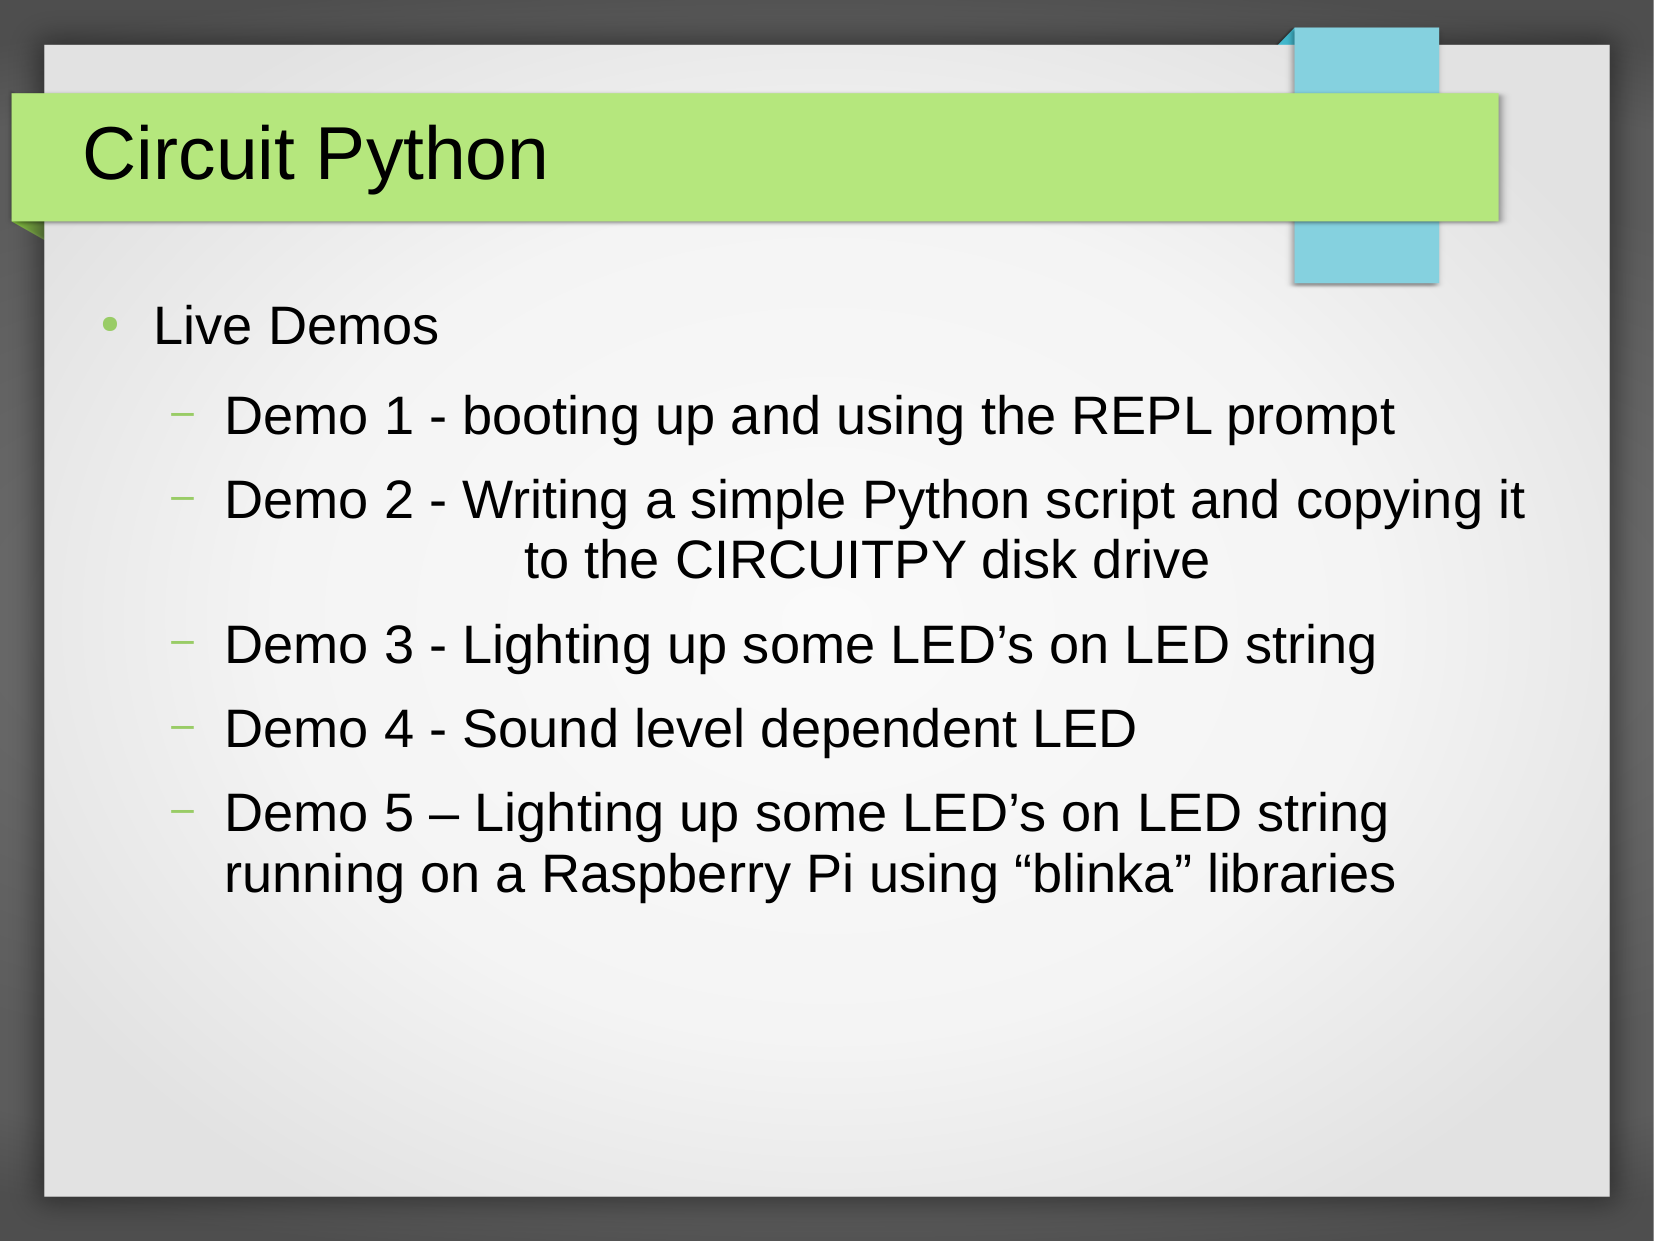

# Circuit Python
Live Demos
Demo 1 - booting up and using the REPL prompt
Demo 2 - Writing a simple Python script and copying it 				to the CIRCUITPY disk drive
Demo 3 - Lighting up some LED’s on LED string
Demo 4 - Sound level dependent LED
Demo 5 – Lighting up some LED’s on LED string running on a Raspberry Pi using “blinka” libraries